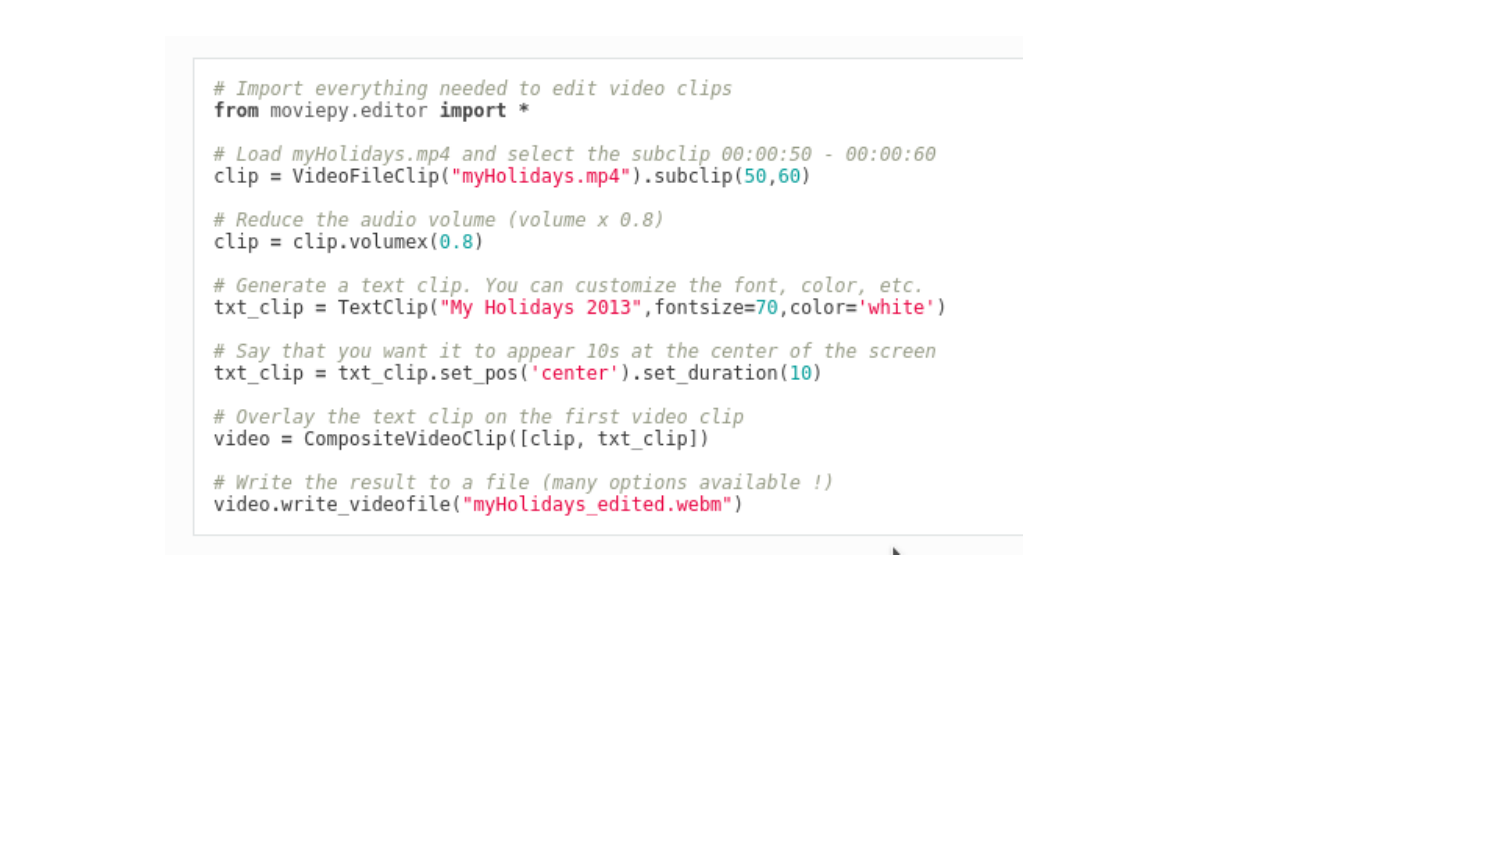

# Вырежим фрагмент из видео, убавим звук, добавим заголовок по центру вначале, и запишем в веб-формате